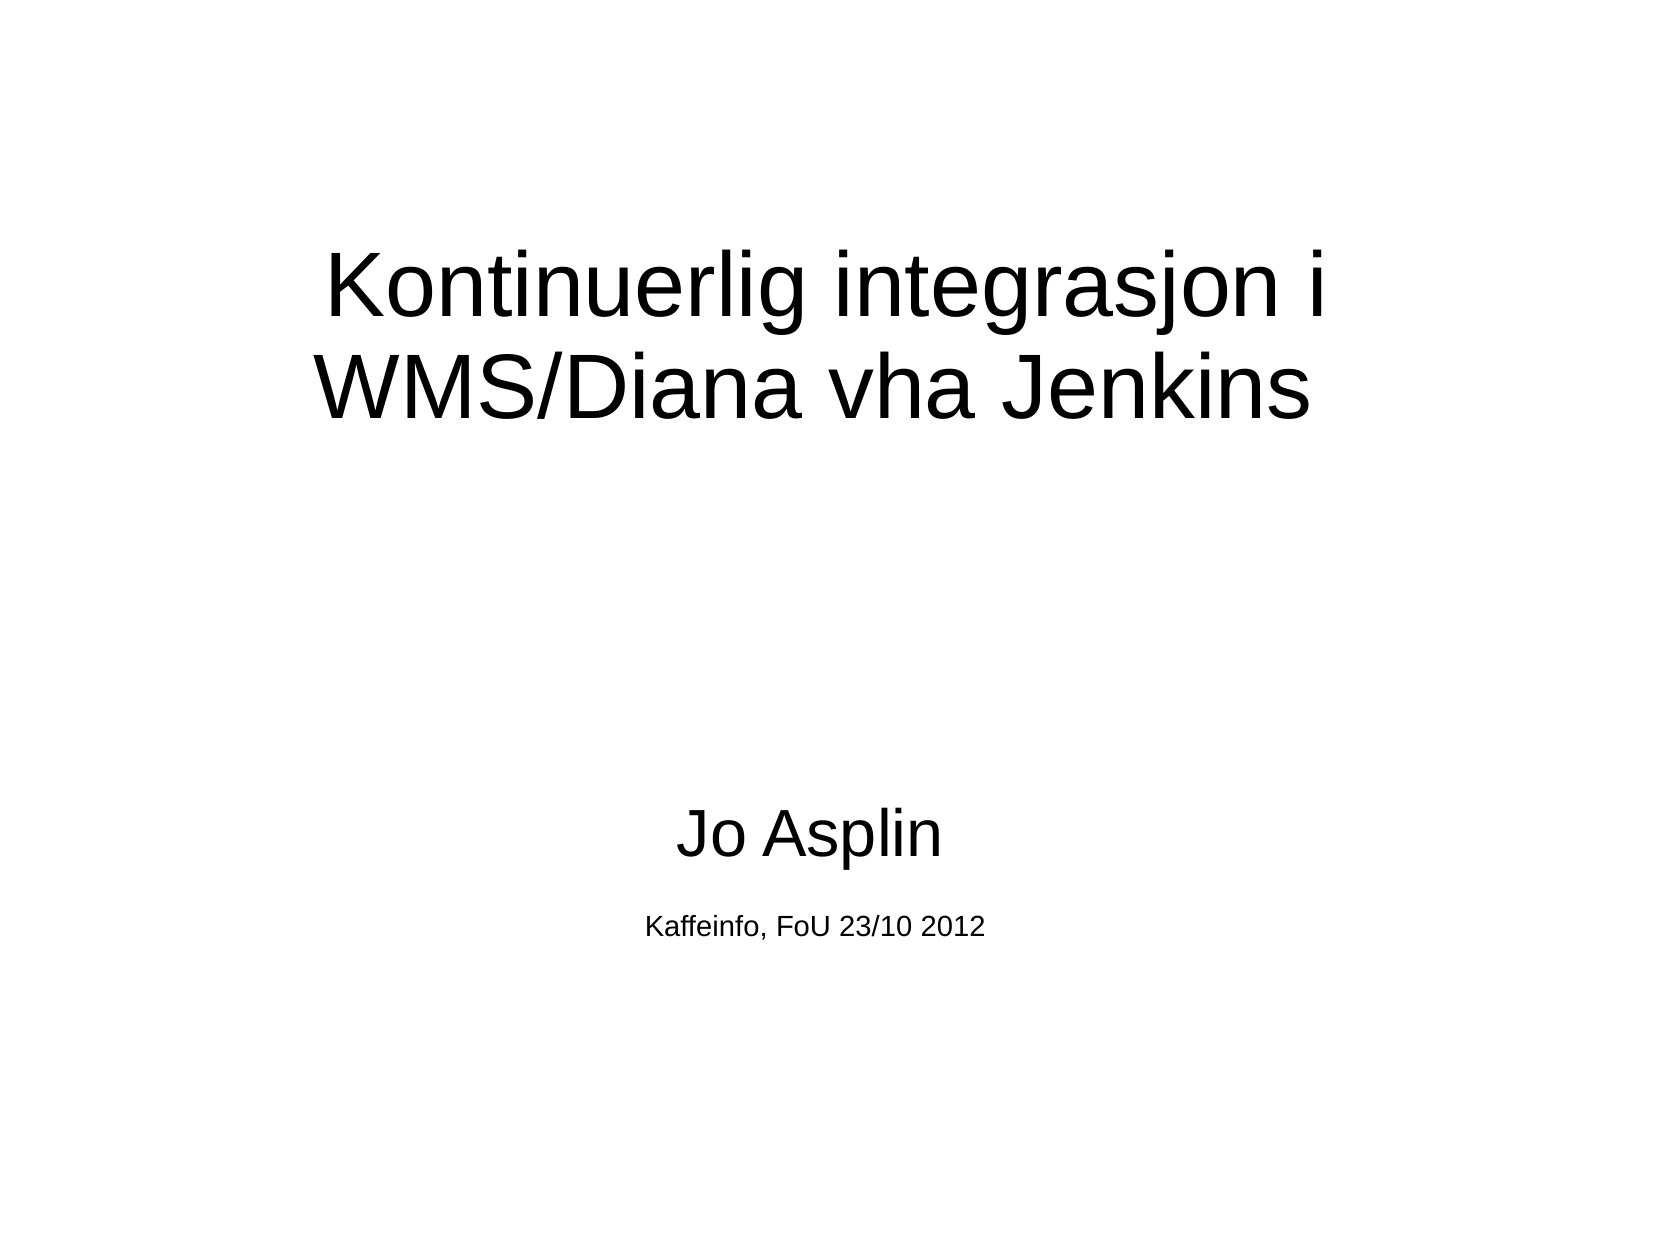

# Kontinuerlig integrasjon i WMS/Diana vha Jenkins
Jo Asplin
Kaffeinfo, FoU 23/10 2012